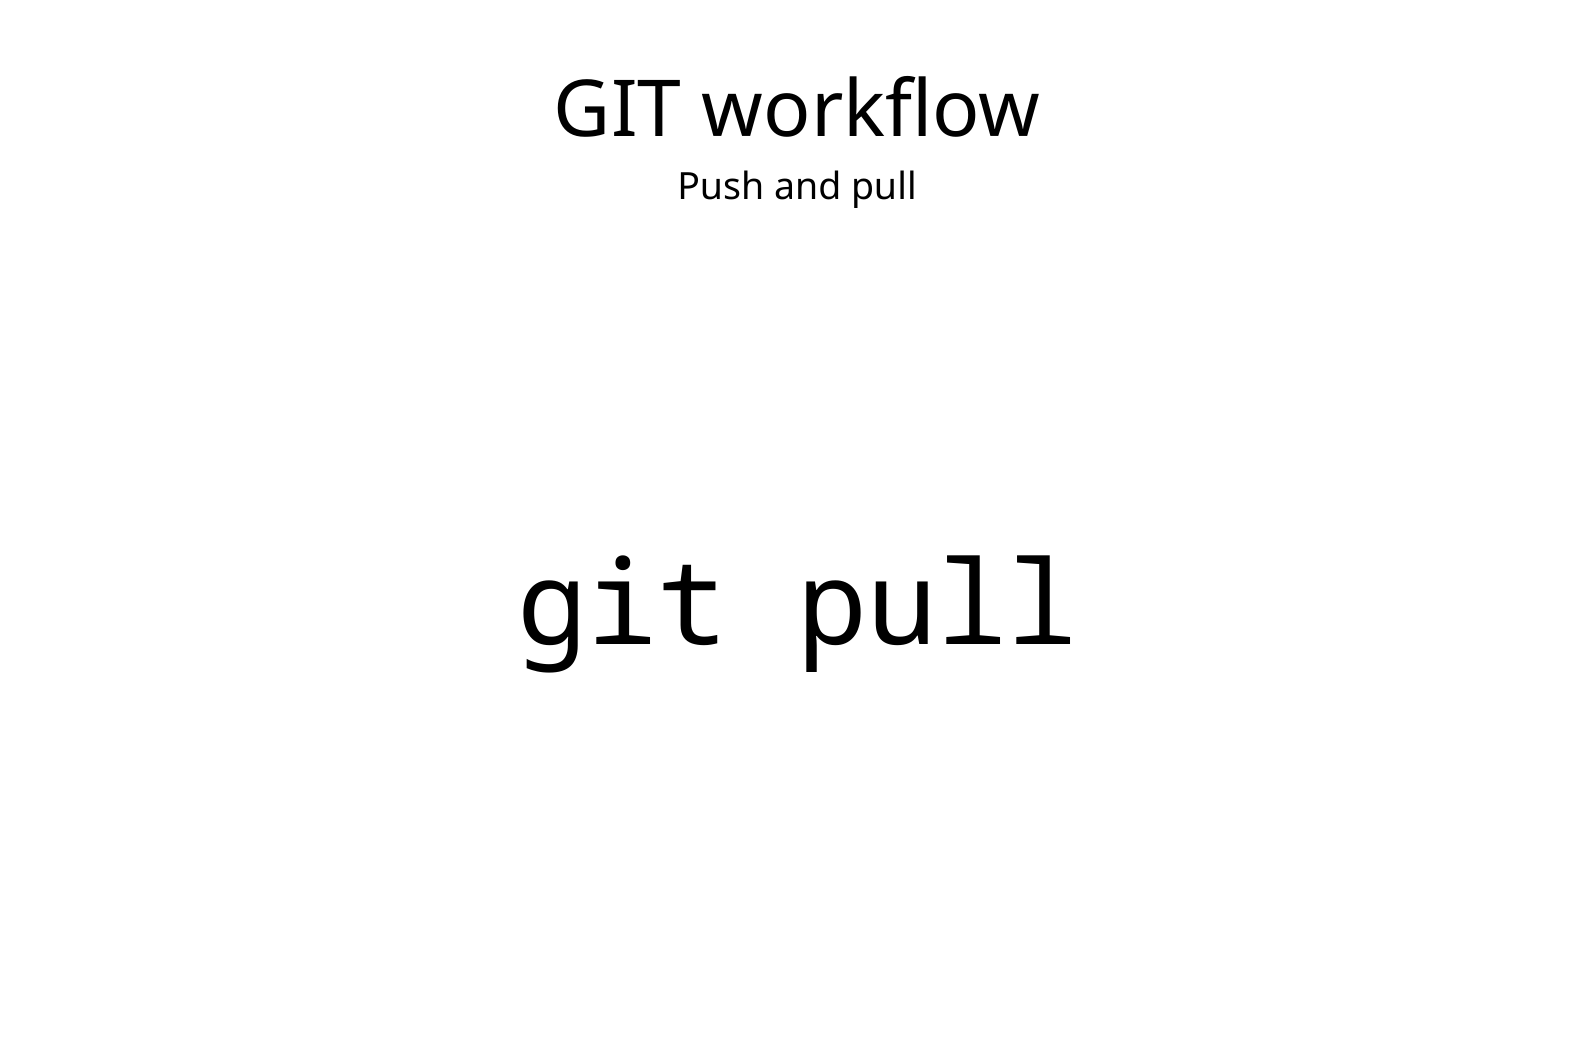

# GIT workflow Push and pull
git pull